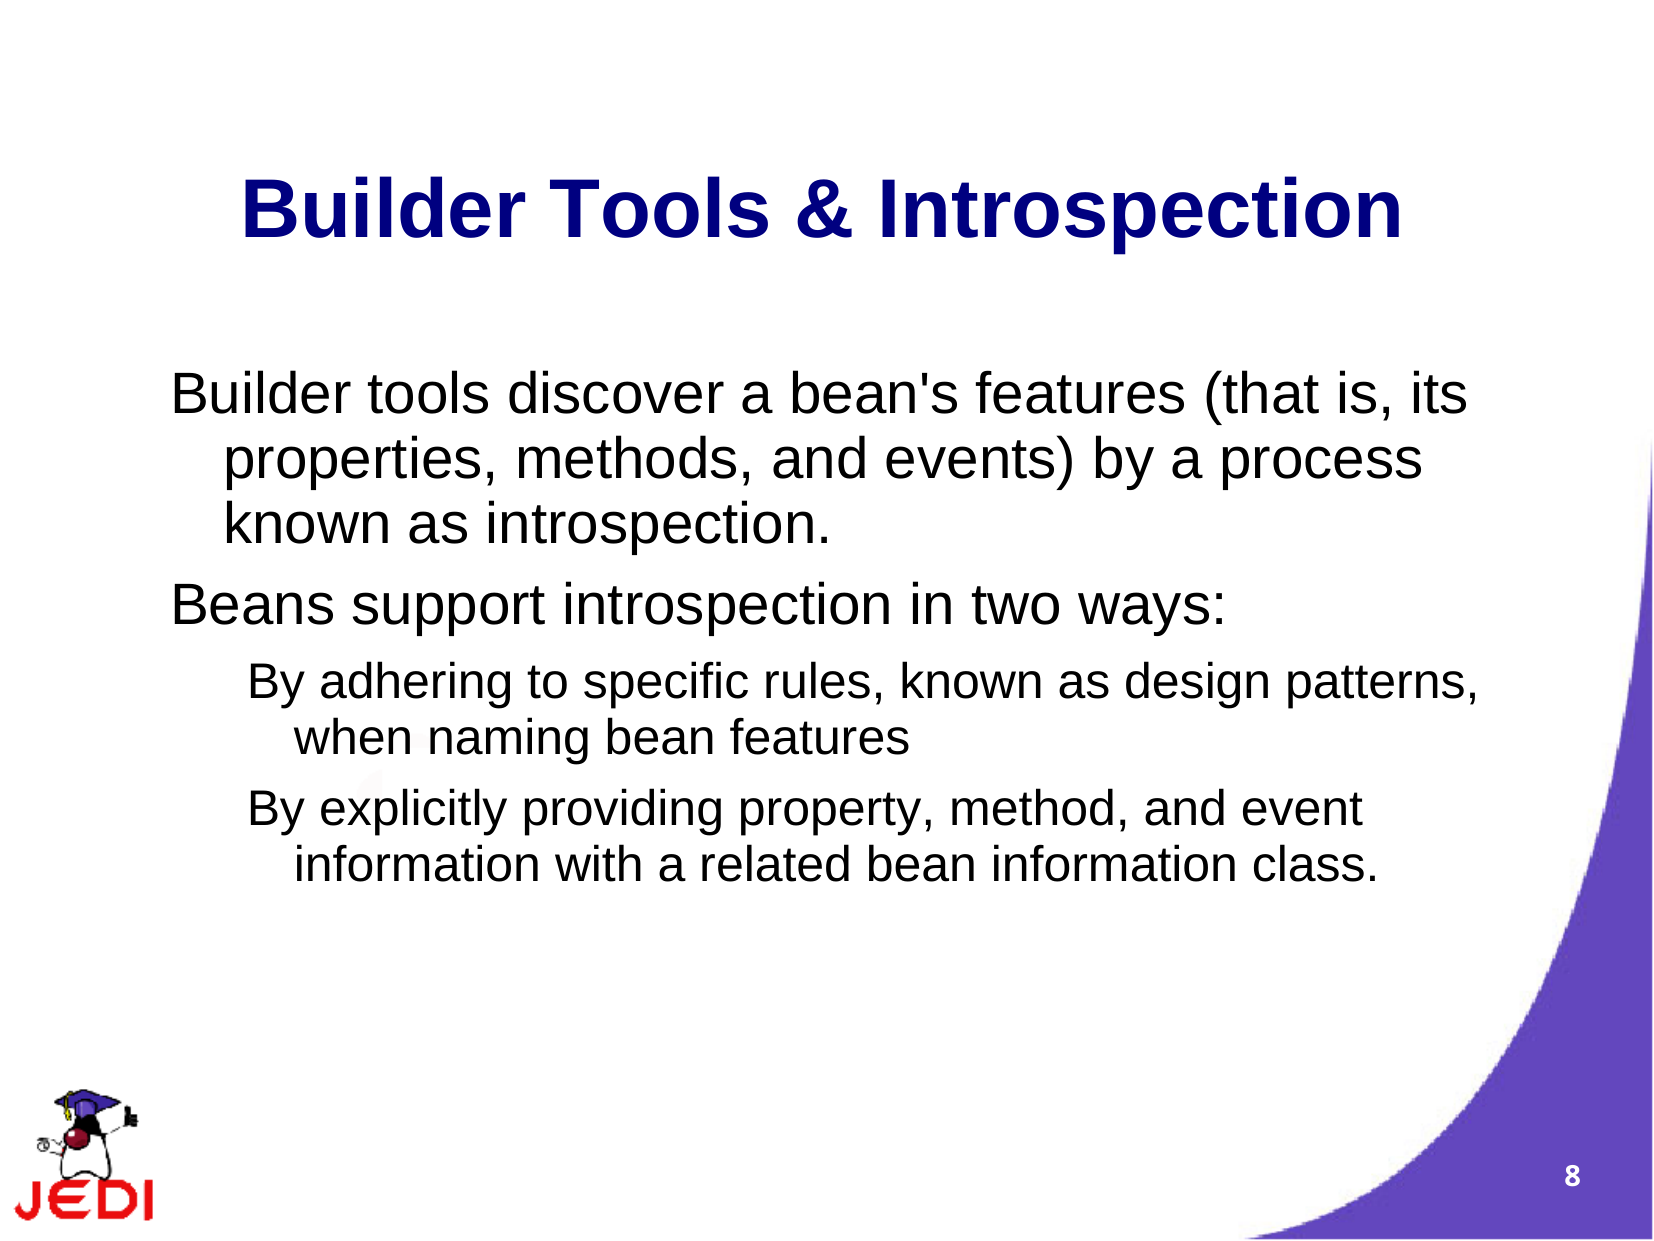

# Builder Tools & Introspection
Builder tools discover a bean's features (that is, its properties, methods, and events) by a process known as introspection.
Beans support introspection in two ways:
By adhering to specific rules, known as design patterns, when naming bean features
By explicitly providing property, method, and event information with a related bean information class.